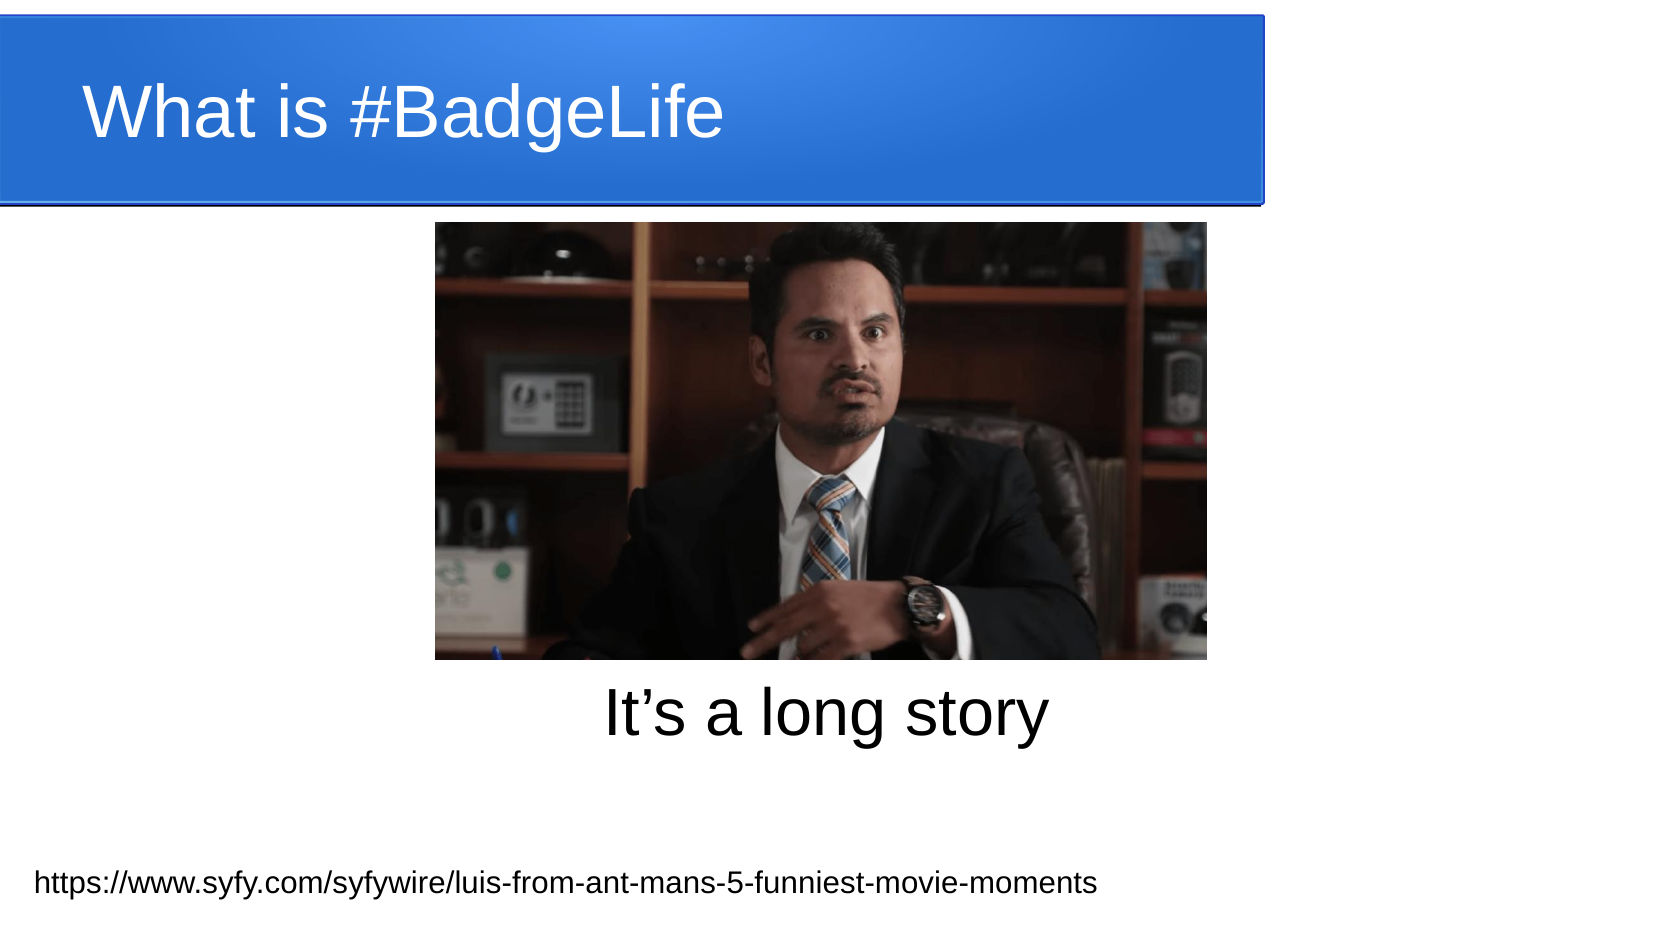

# What is #BadgeLife
It’s a long story
https://www.syfy.com/syfywire/luis-from-ant-mans-5-funniest-movie-moments